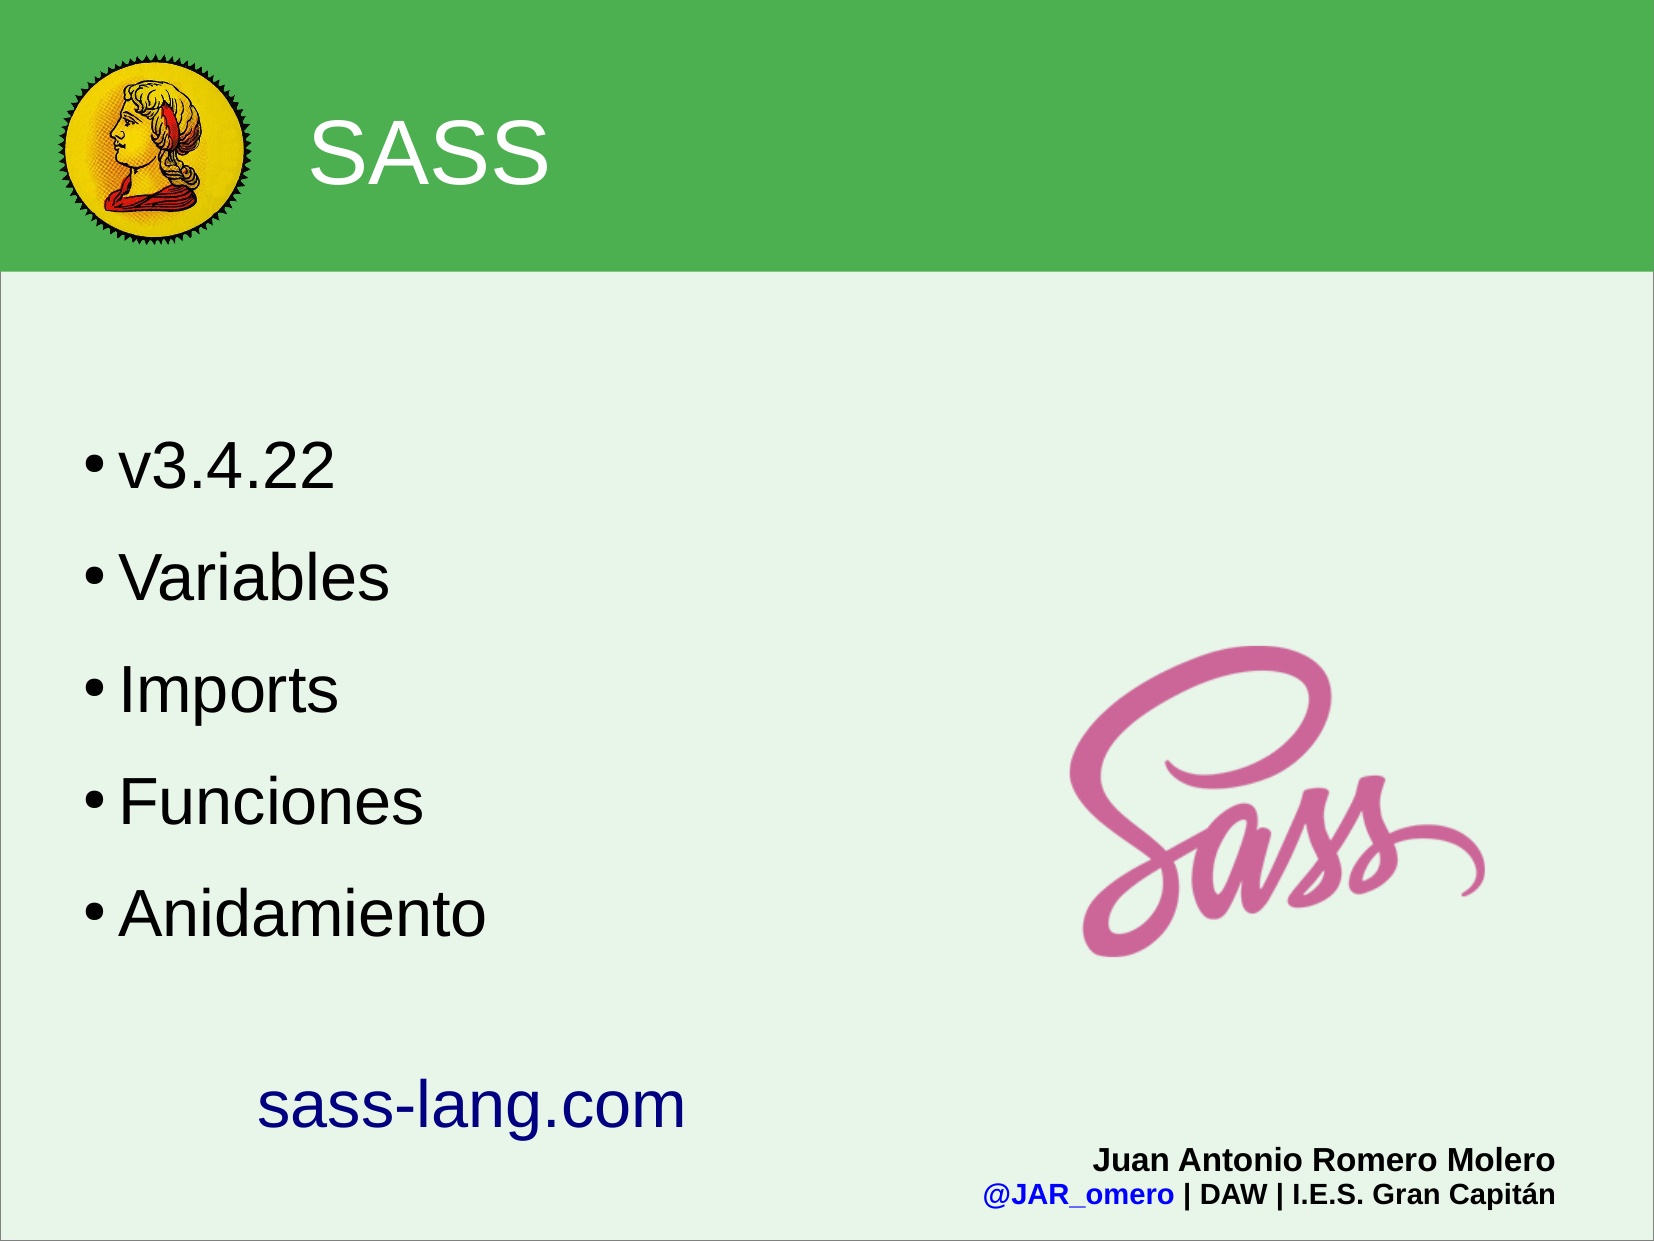

# SASS
v3.4.22
Variables
Imports
Funciones
Anidamiento
sass-lang.com
Juan Antonio Romero Molero
@JAR_omero | DAW | I.E.S. Gran Capitán